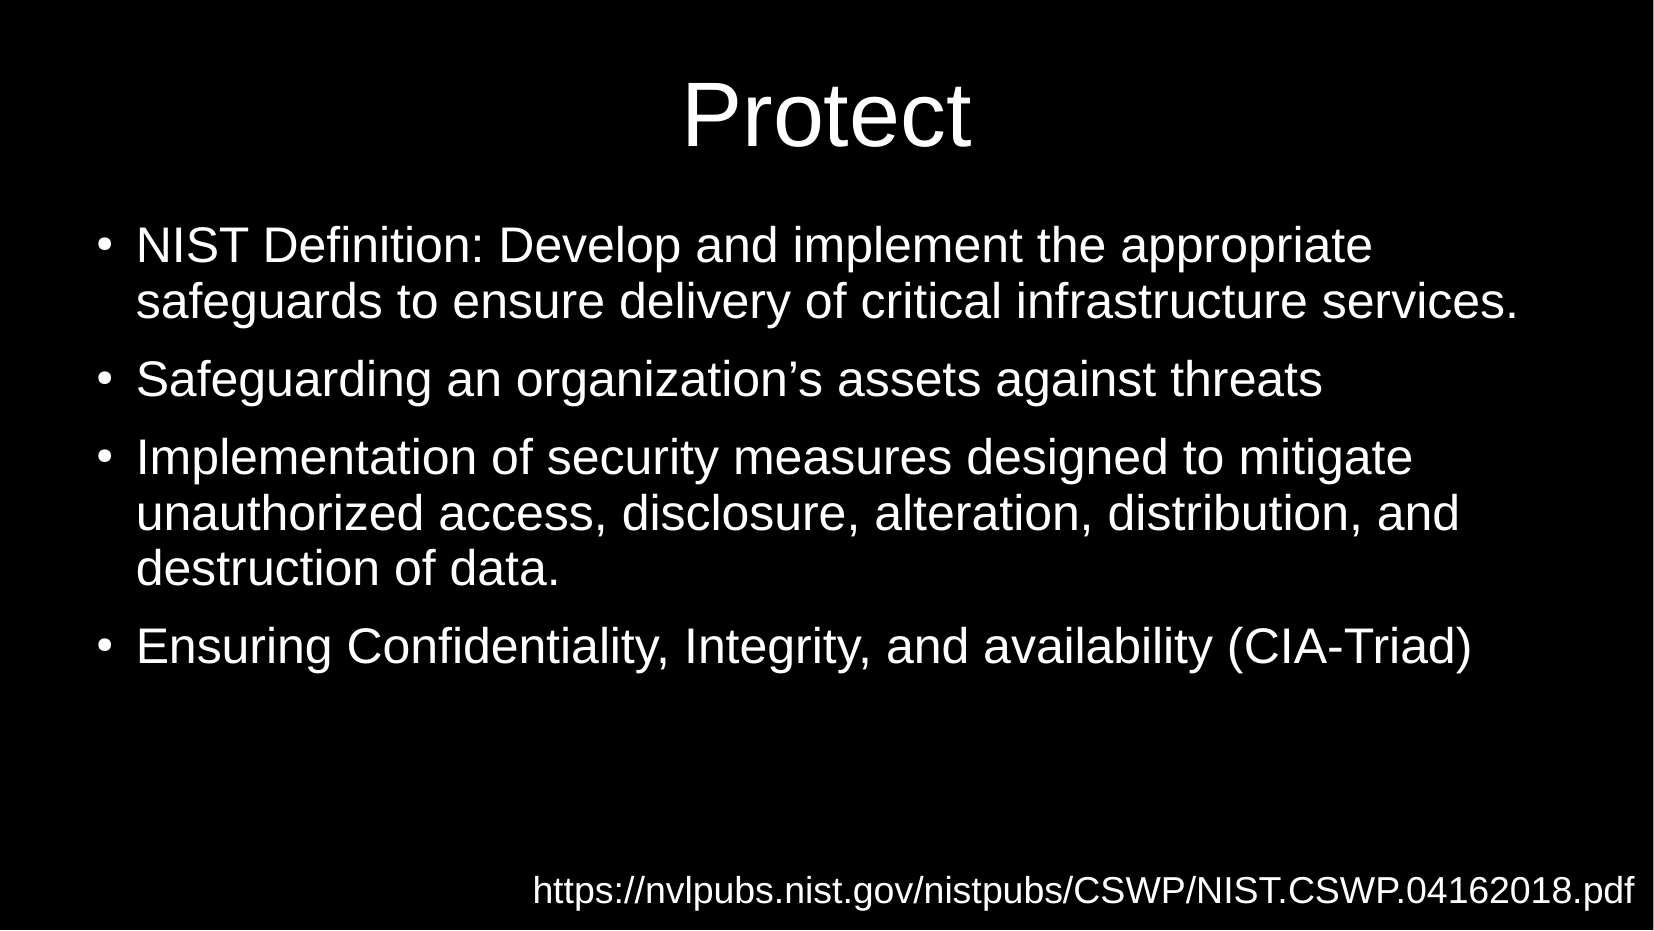

# Protect
NIST Definition: Develop and implement the appropriate safeguards to ensure delivery of critical infrastructure services.
Safeguarding an organization’s assets against threats
Implementation of security measures designed to mitigate unauthorized access, disclosure, alteration, distribution, and destruction of data.
Ensuring Confidentiality, Integrity, and availability (CIA-Triad)
https://nvlpubs.nist.gov/nistpubs/CSWP/NIST.CSWP.04162018.pdf